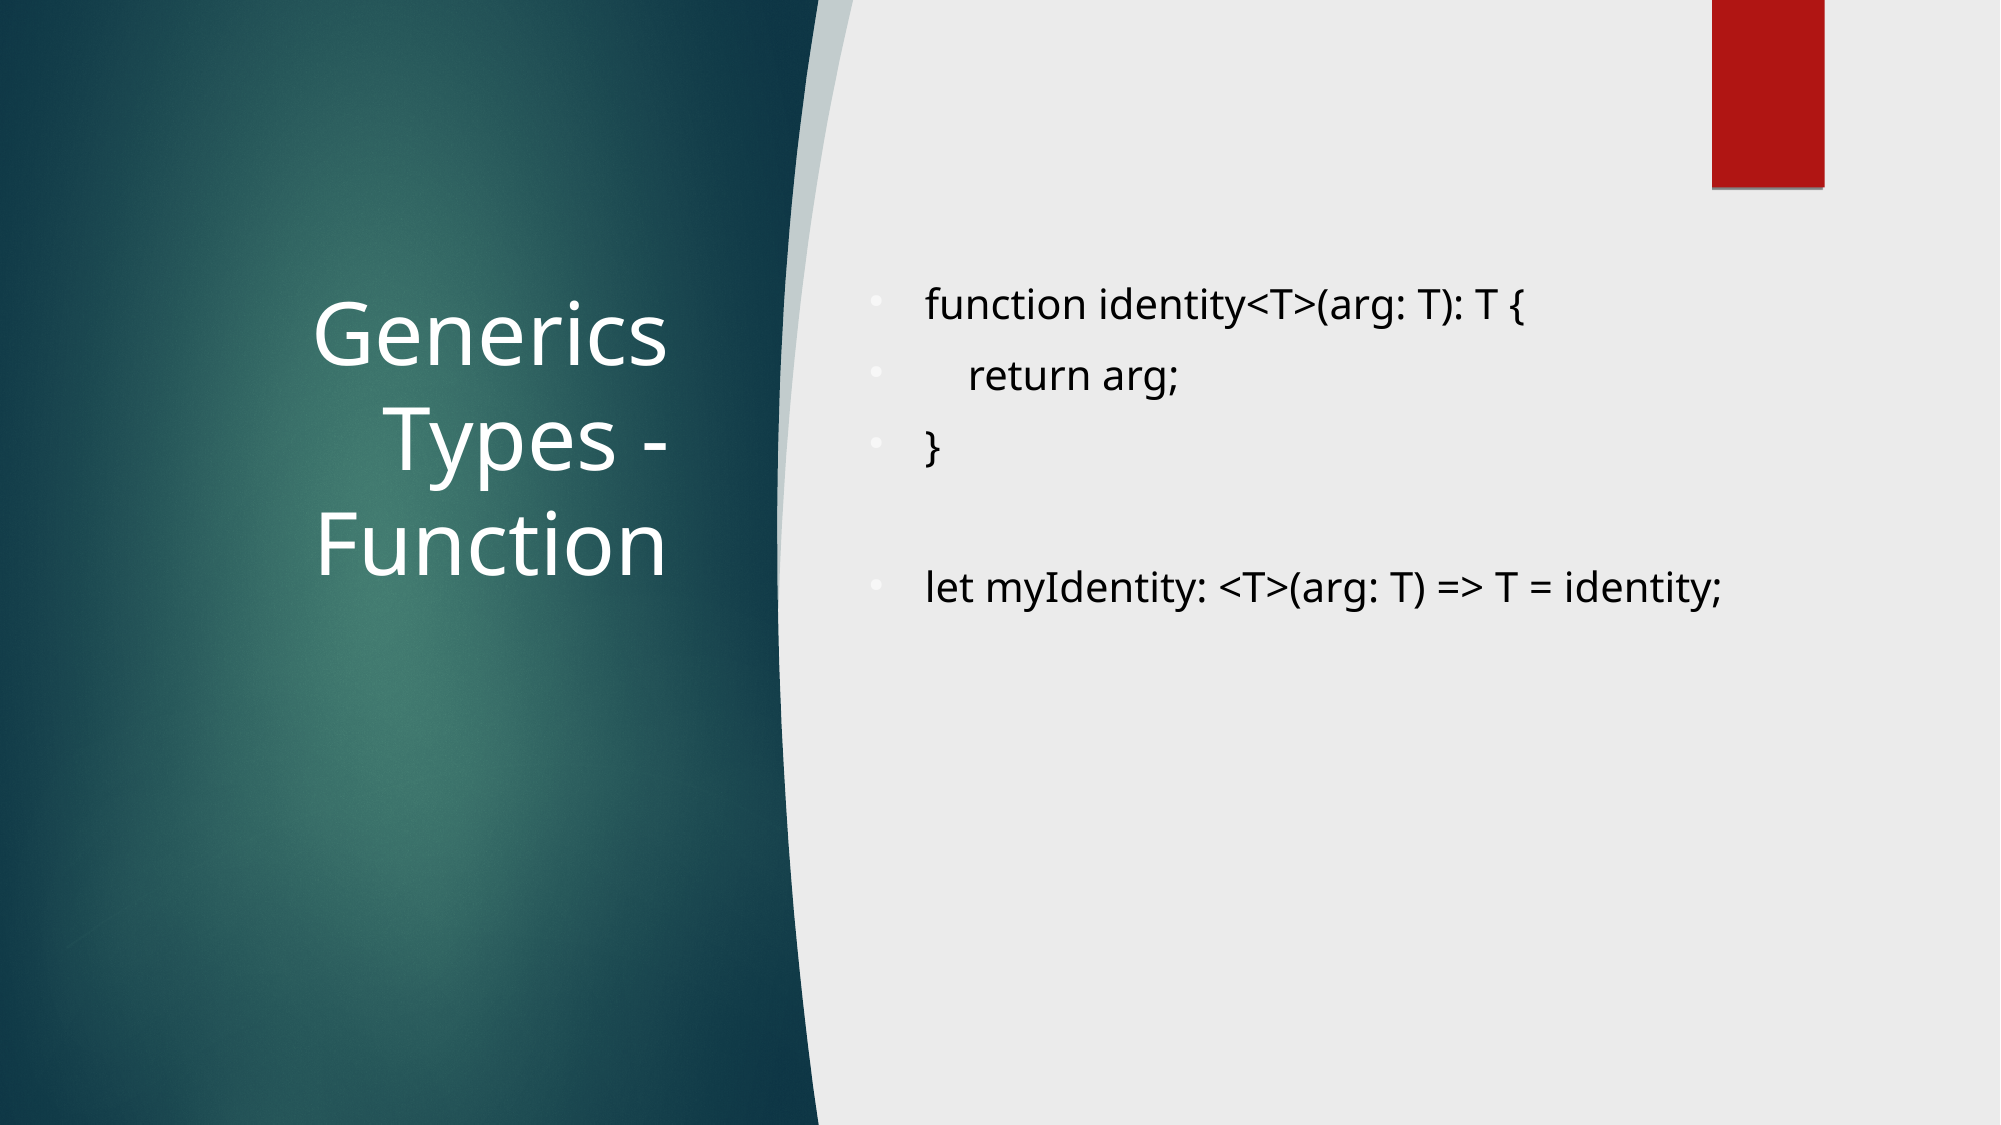

# Generics Types -Function
function identity<T>(arg: T): T {
 return arg;
}
let myIdentity: <T>(arg: T) => T = identity;